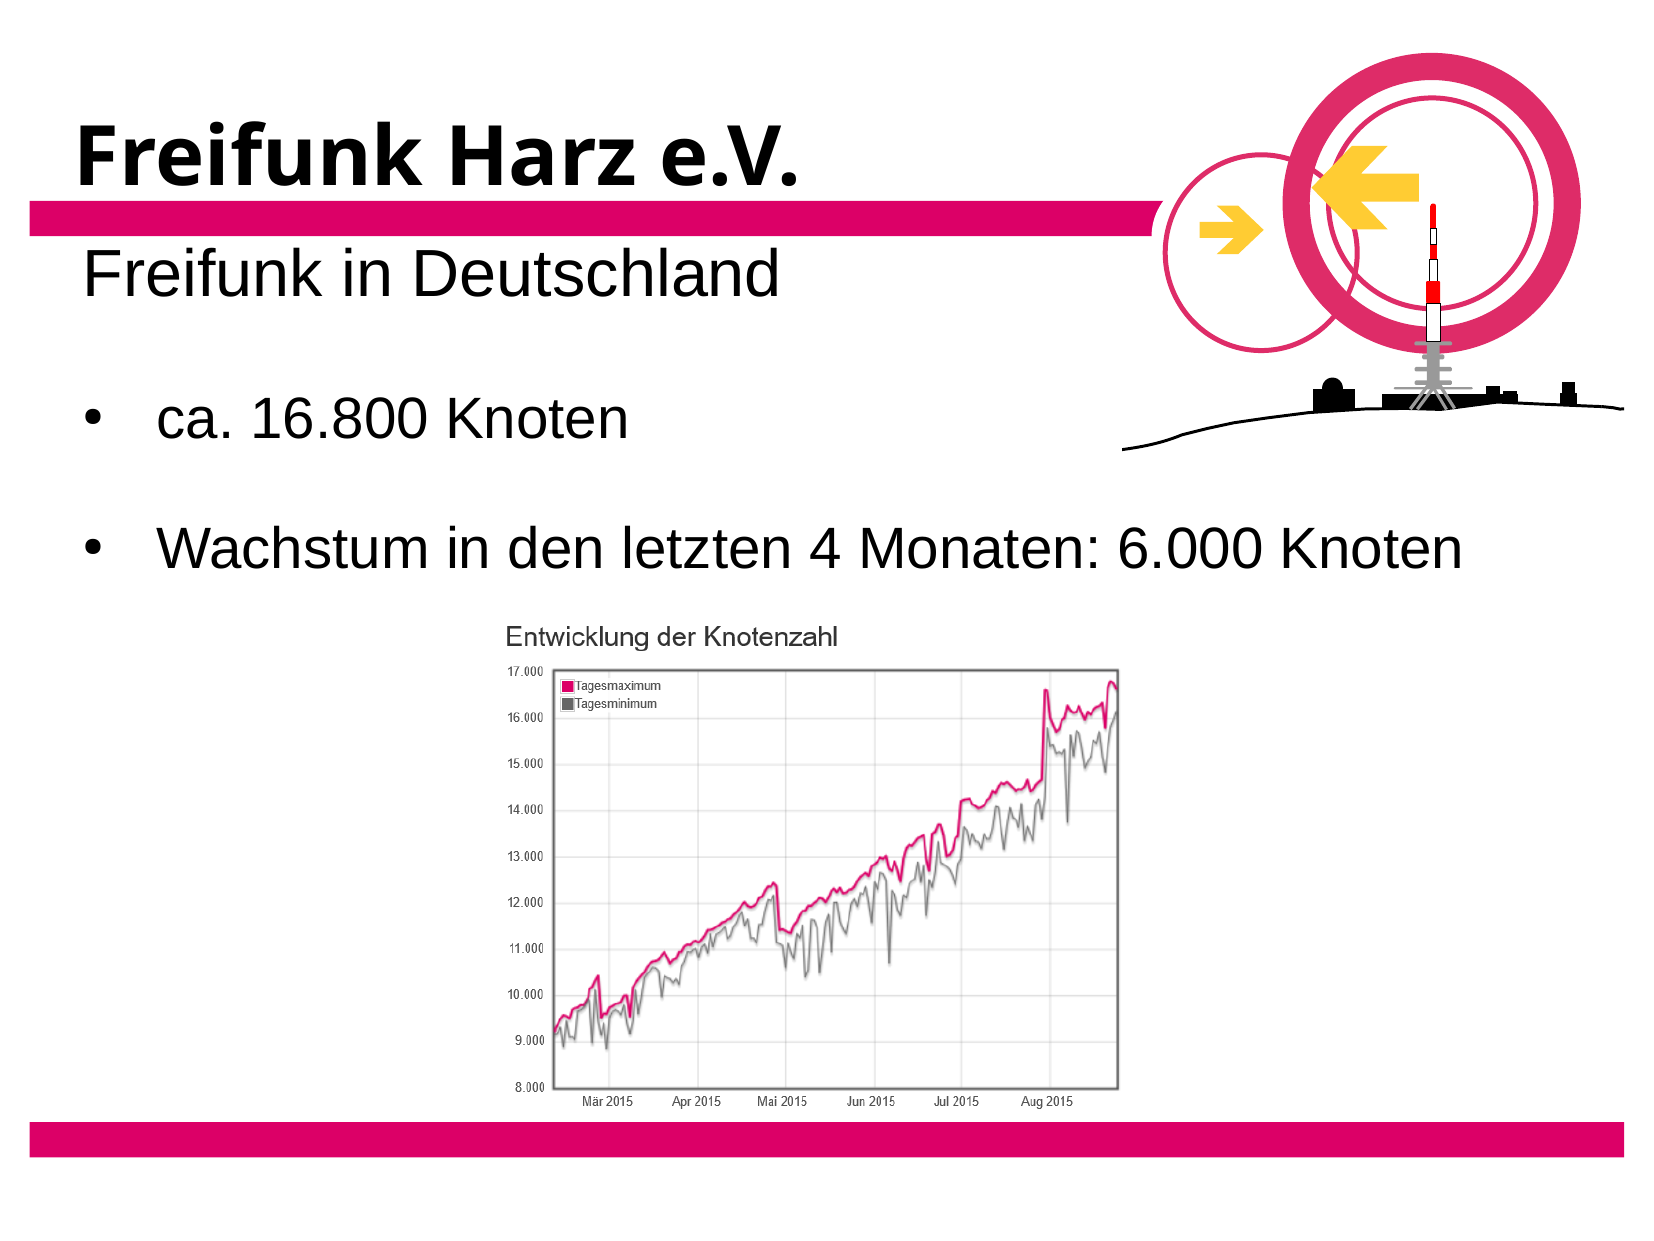

Freifunk in Deutschland
 	ca. 16.800 Knoten
 	Wachstum in den letzten 4 Monaten: 6.000 Knoten